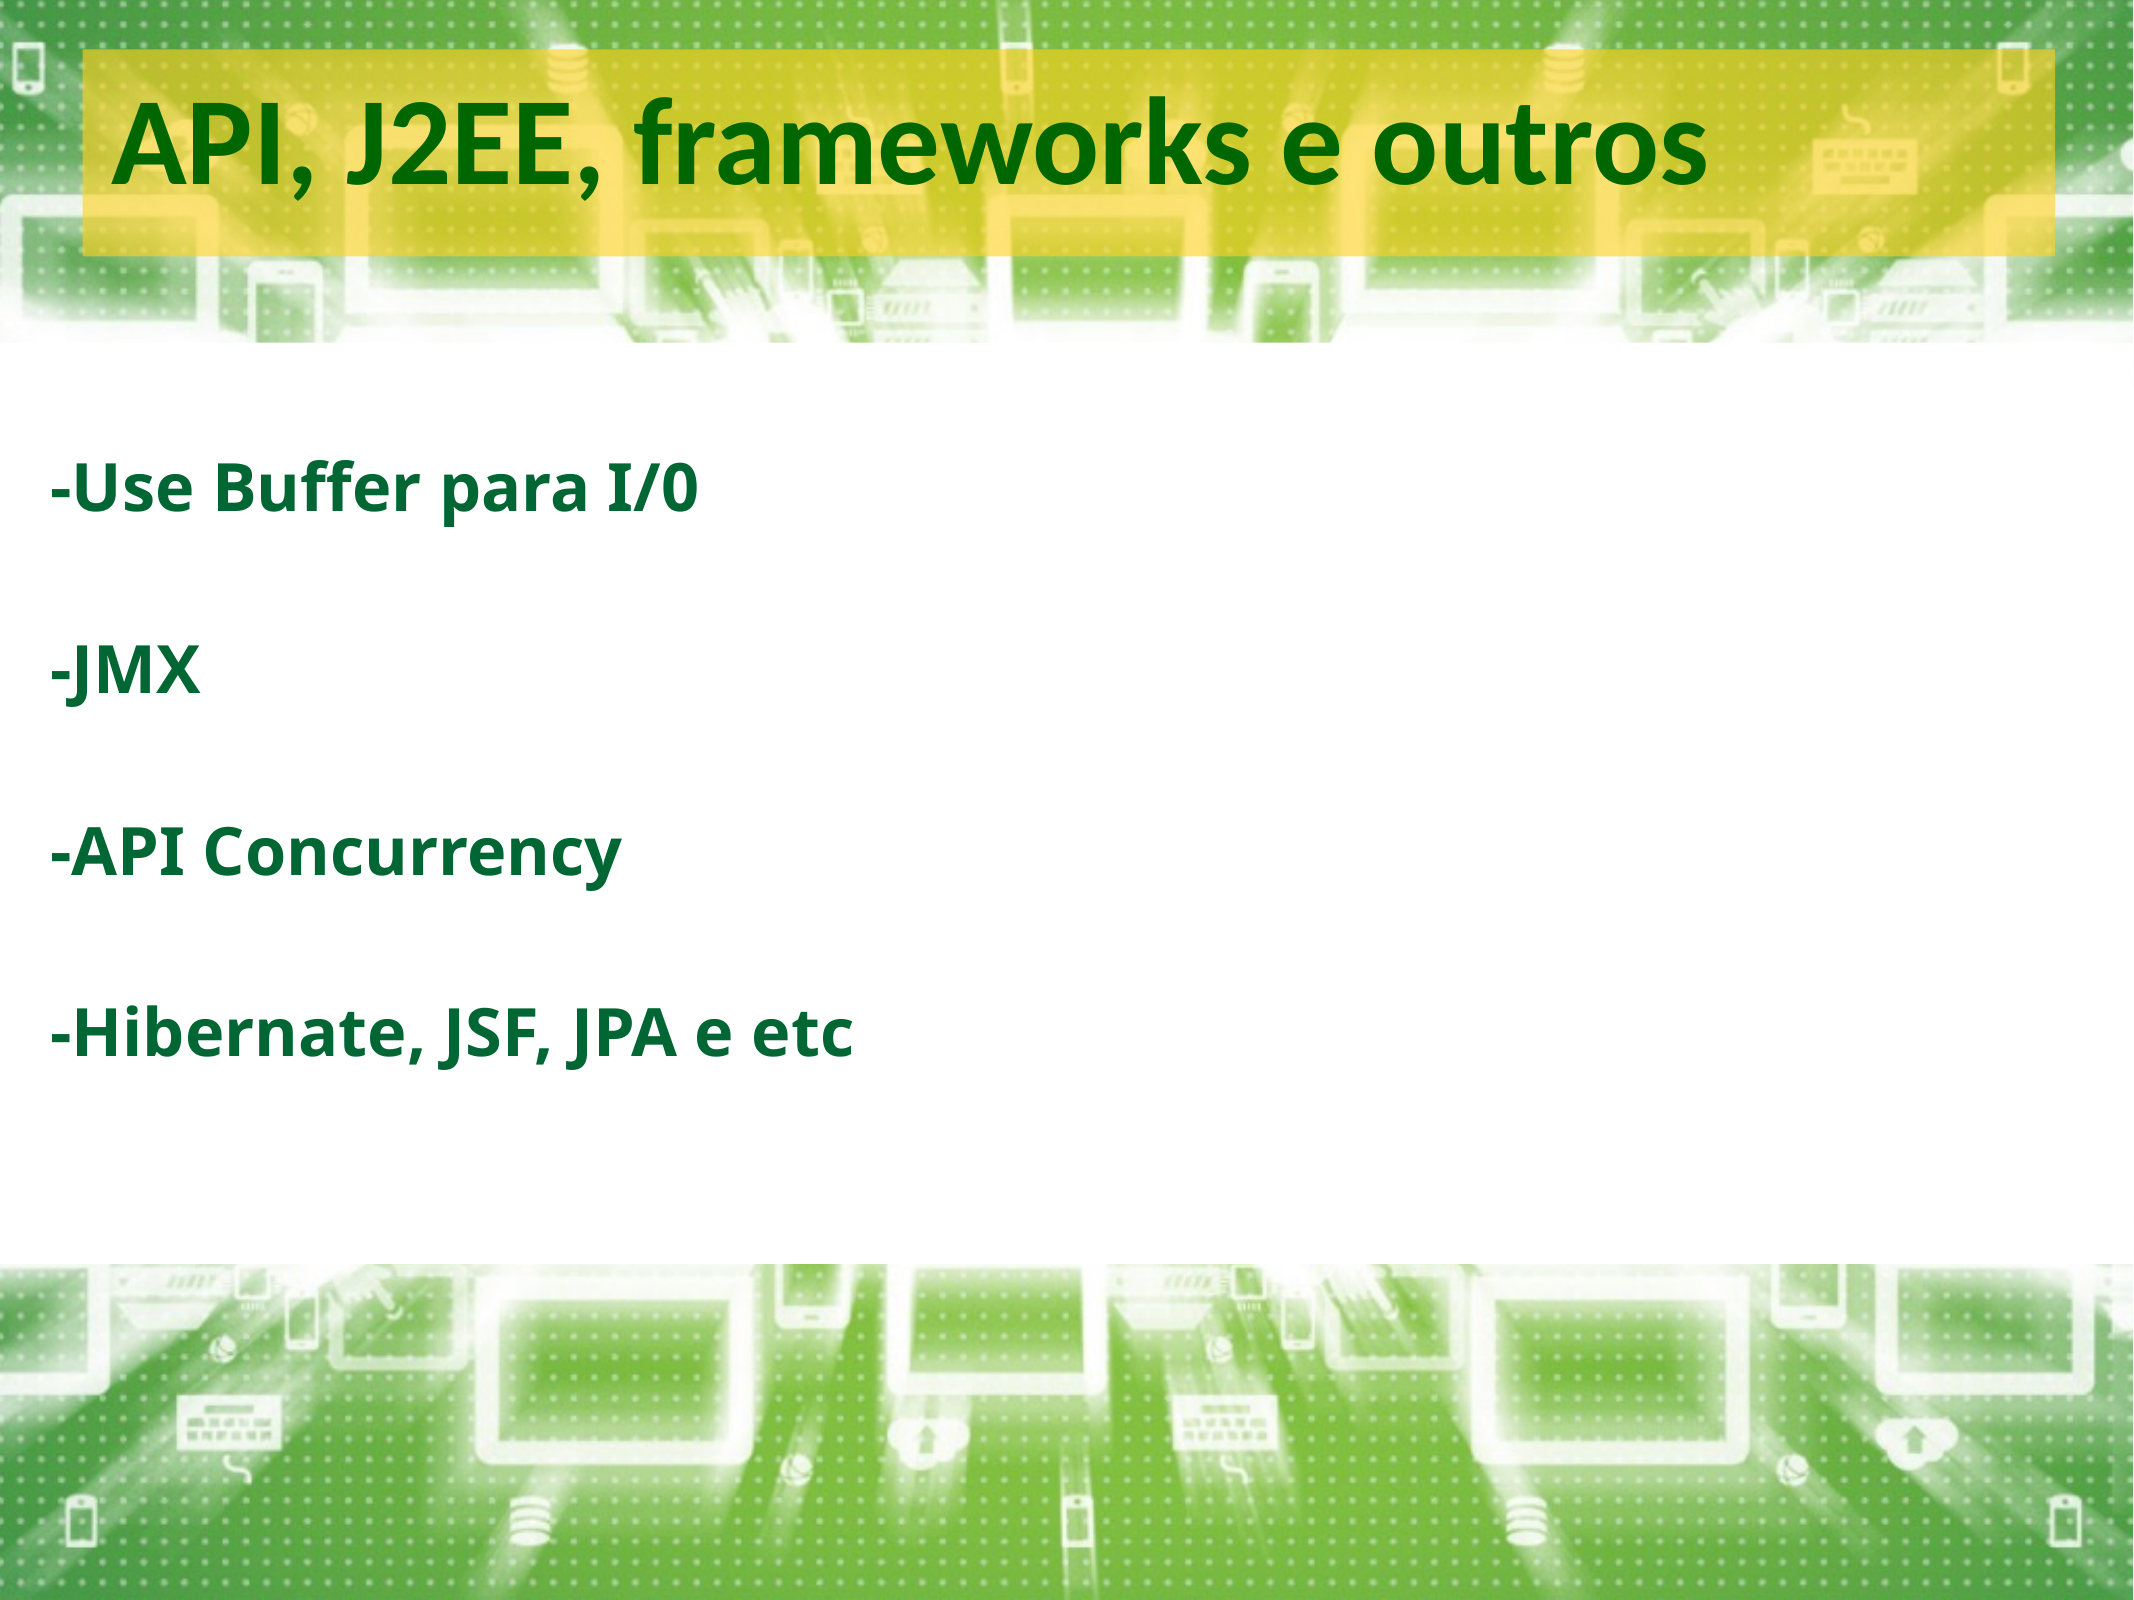

# API, J2EE, frameworks e outros
-Use Buffer para I/0
-JMX
-API Concurrency
-Hibernate, JSF, JPA e etc